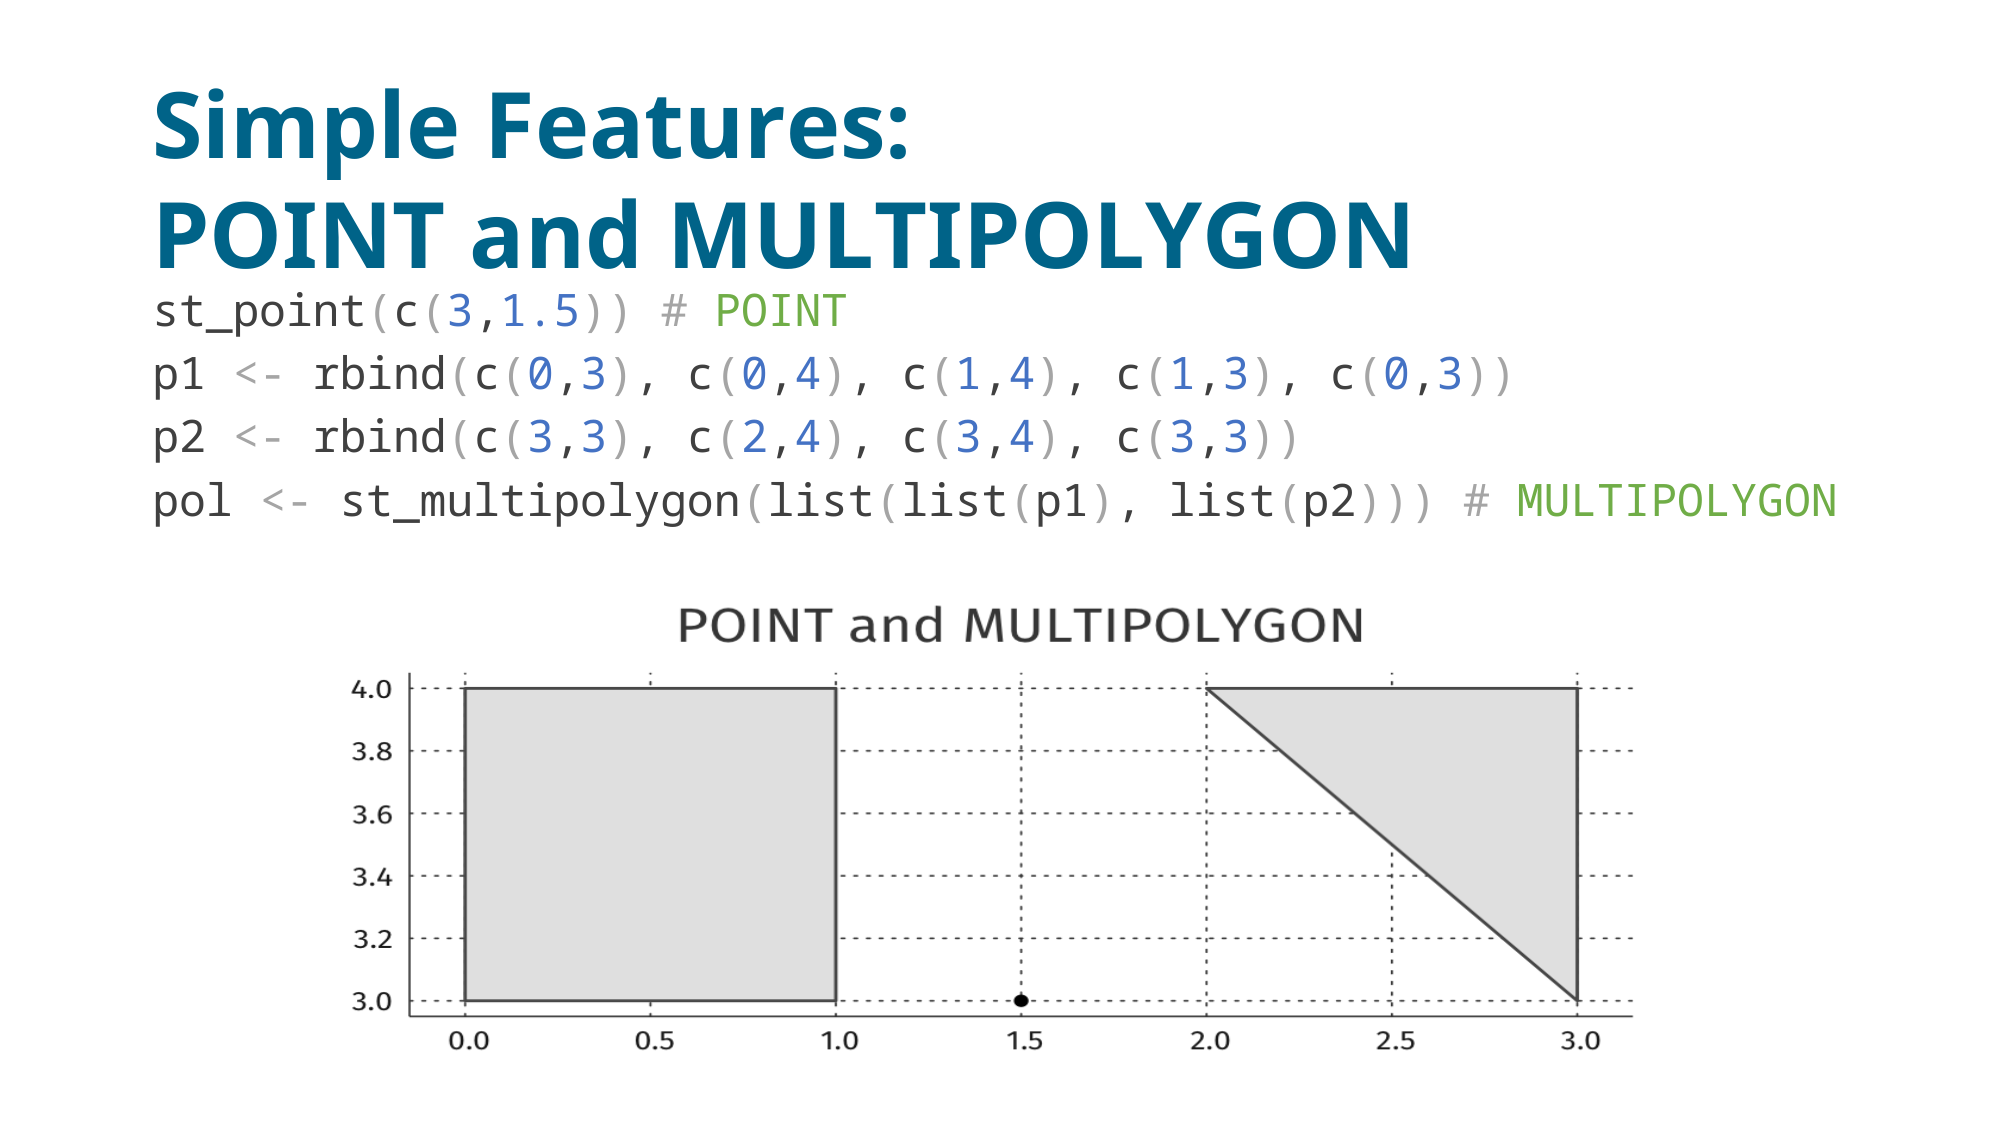

# Simple Features: POINT and MULTIPOLYGON
st_point(c(3,1.5)) # POINT
p1 <- rbind(c(0,3), c(0,4), c(1,4), c(1,3), c(0,3))
p2 <- rbind(c(3,3), c(2,4), c(3,4), c(3,3))
pol <- st_multipolygon(list(list(p1), list(p2))) # MULTIPOLYGON